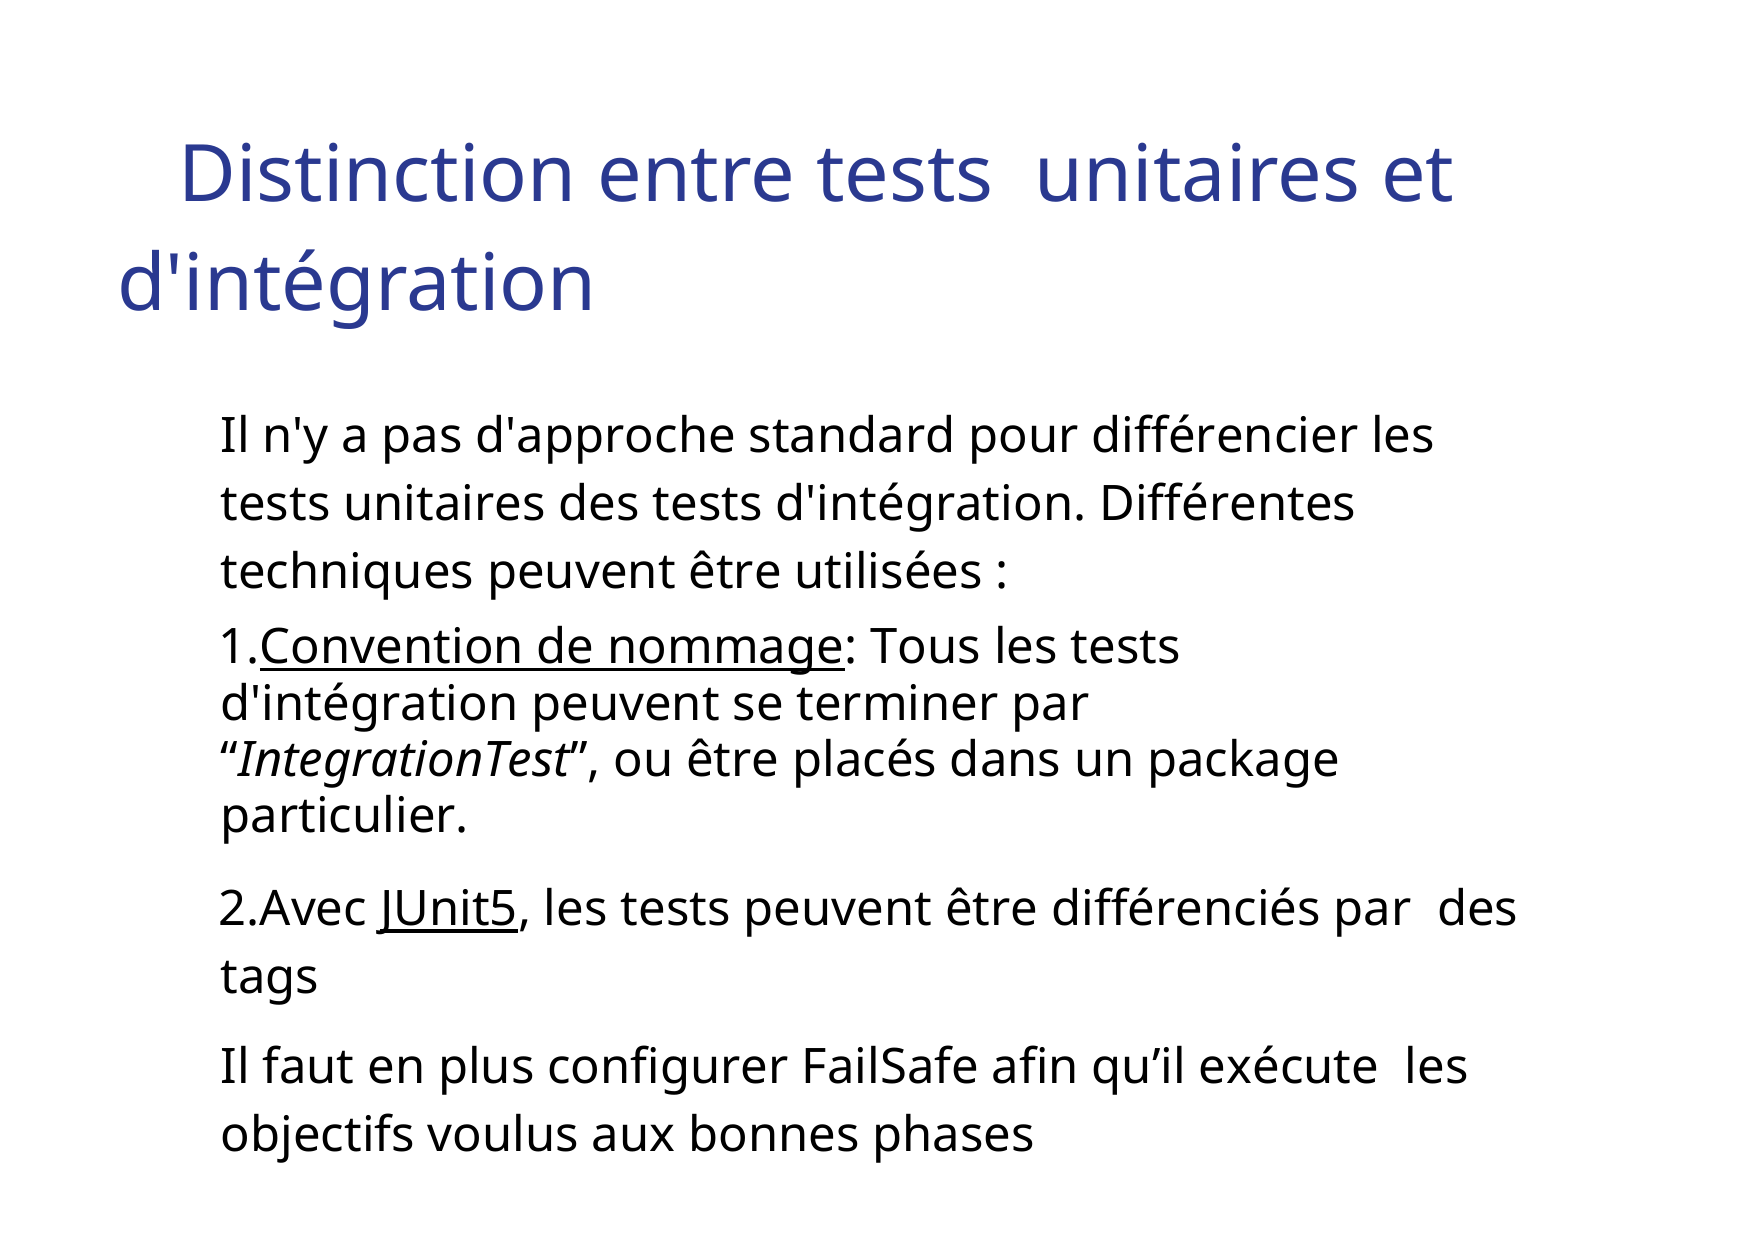

# Distinction entre tests unitaires et d'intégration
Il n'y a pas d'approche standard pour différencier les tests unitaires des tests d'intégration. Différentes techniques peuvent être utilisées :
Convention de nommage: Tous les tests d'intégration peuvent se terminer par “IntegrationTest”, ou être placés dans un package particulier.
Avec JUnit5, les tests peuvent être différenciés par des tags
Il faut en plus configurer FailSafe afin qu’il exécute les objectifs voulus aux bonnes phases